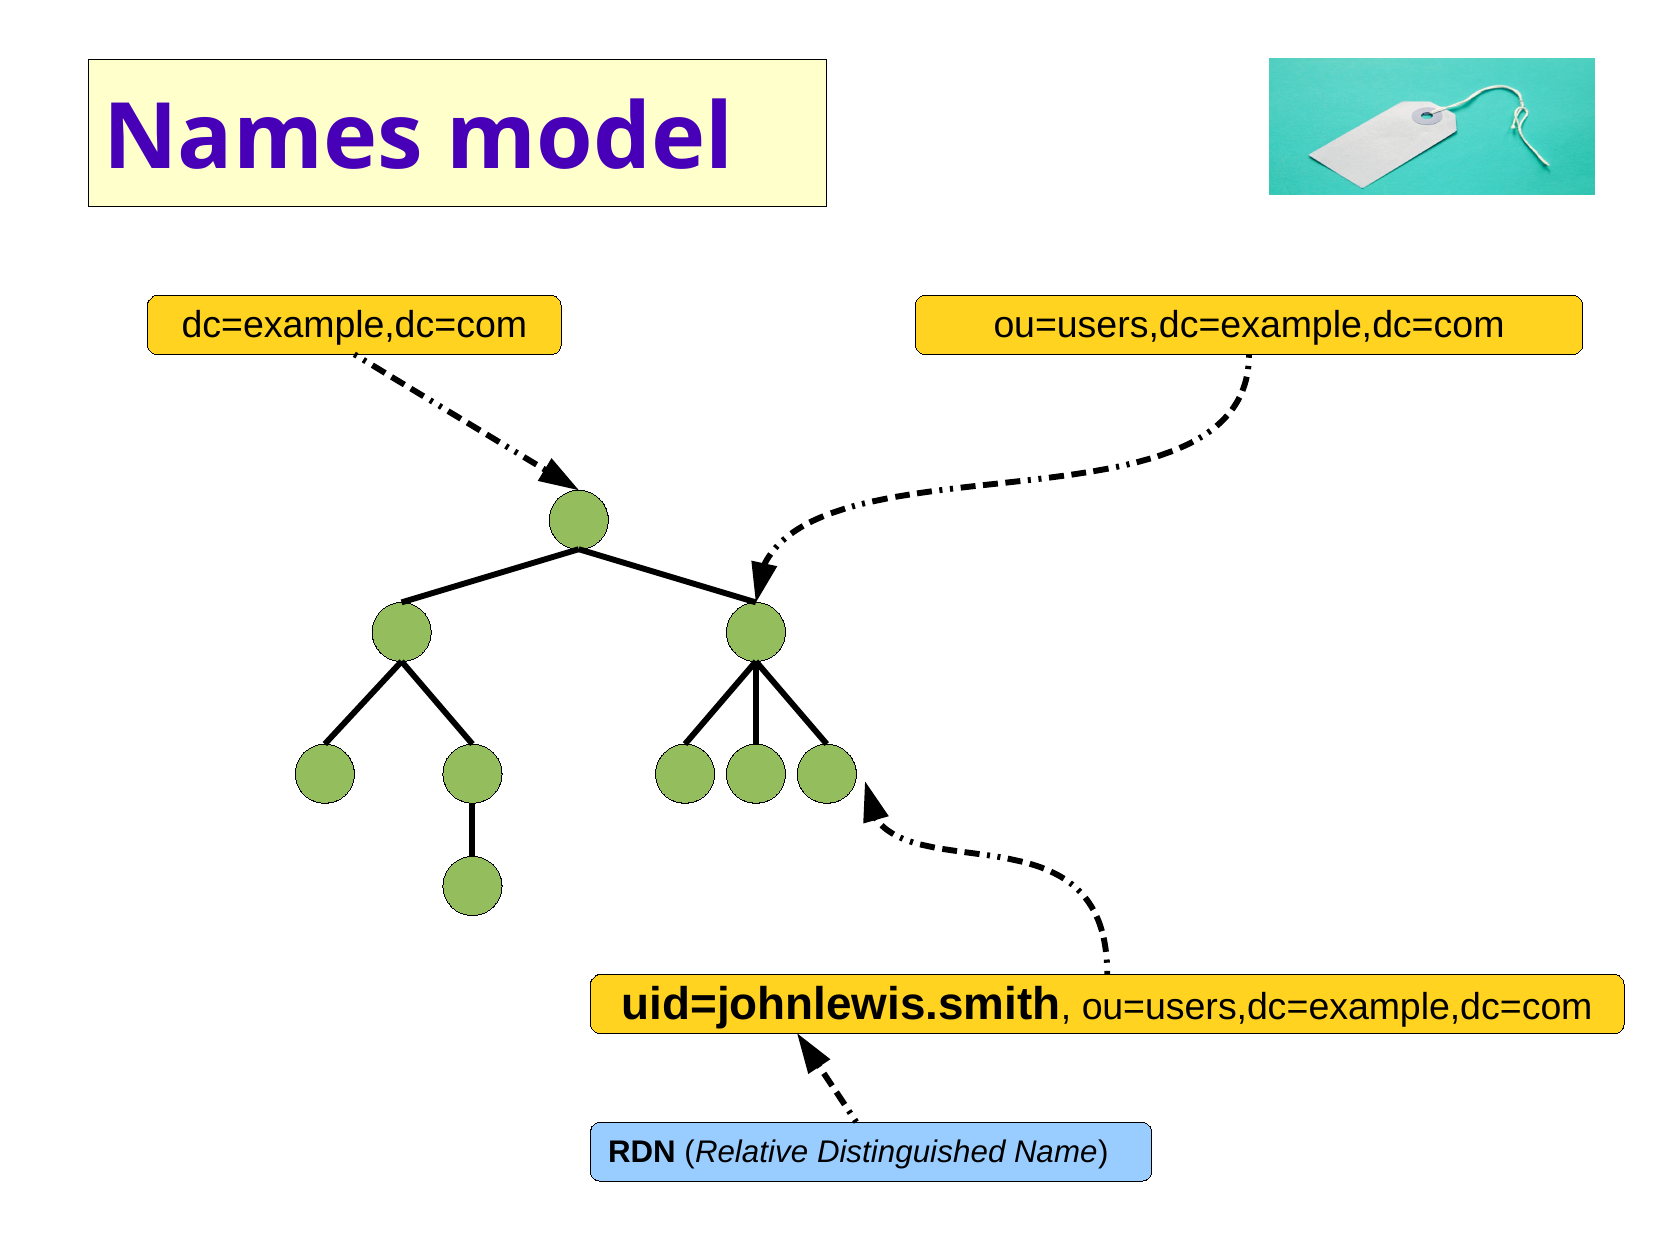

Names model
dc=example,dc=com
ou=users,dc=example,dc=com
uid=johnlewis.smith, ou=users,dc=example,dc=com
RDN (Relative Distinguished Name)